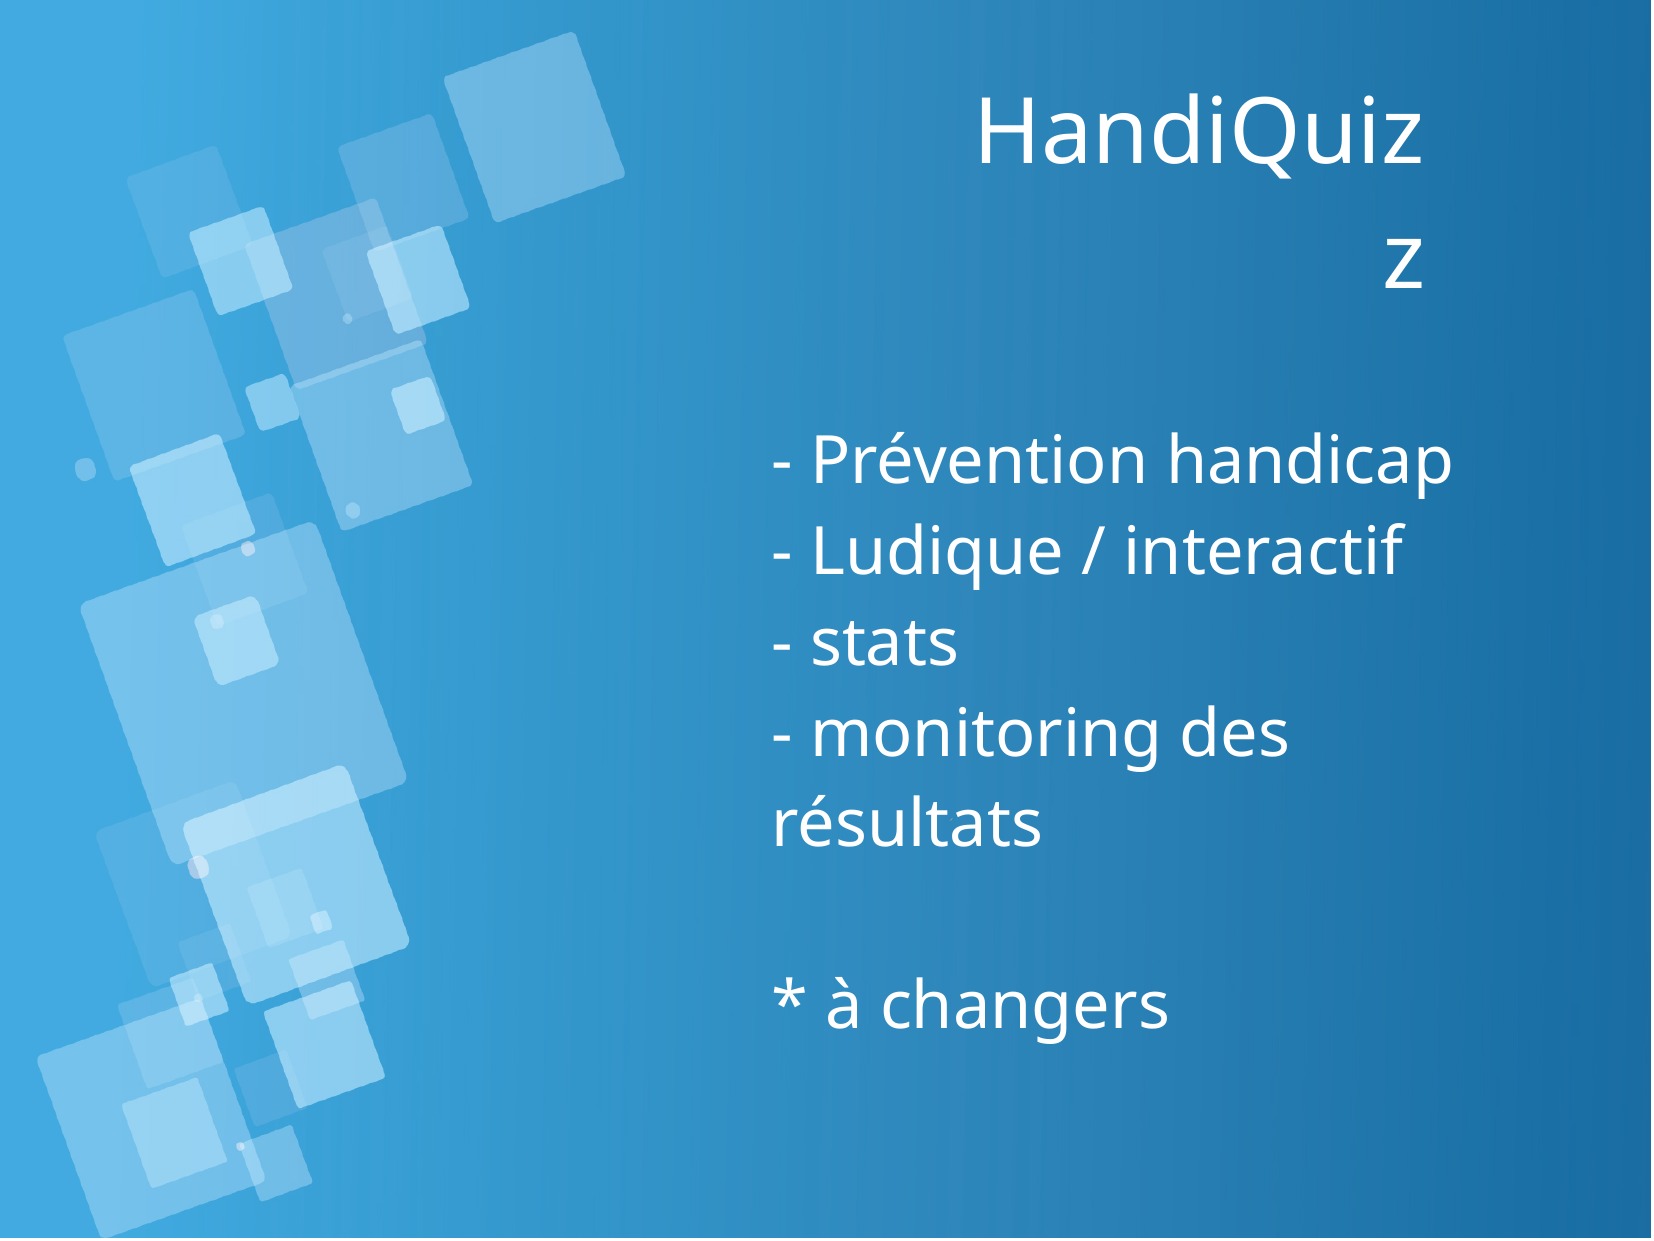

# HandiQuizz
- Prévention handicap
- Ludique / interactif
- stats
- monitoring des résultats
* à changers